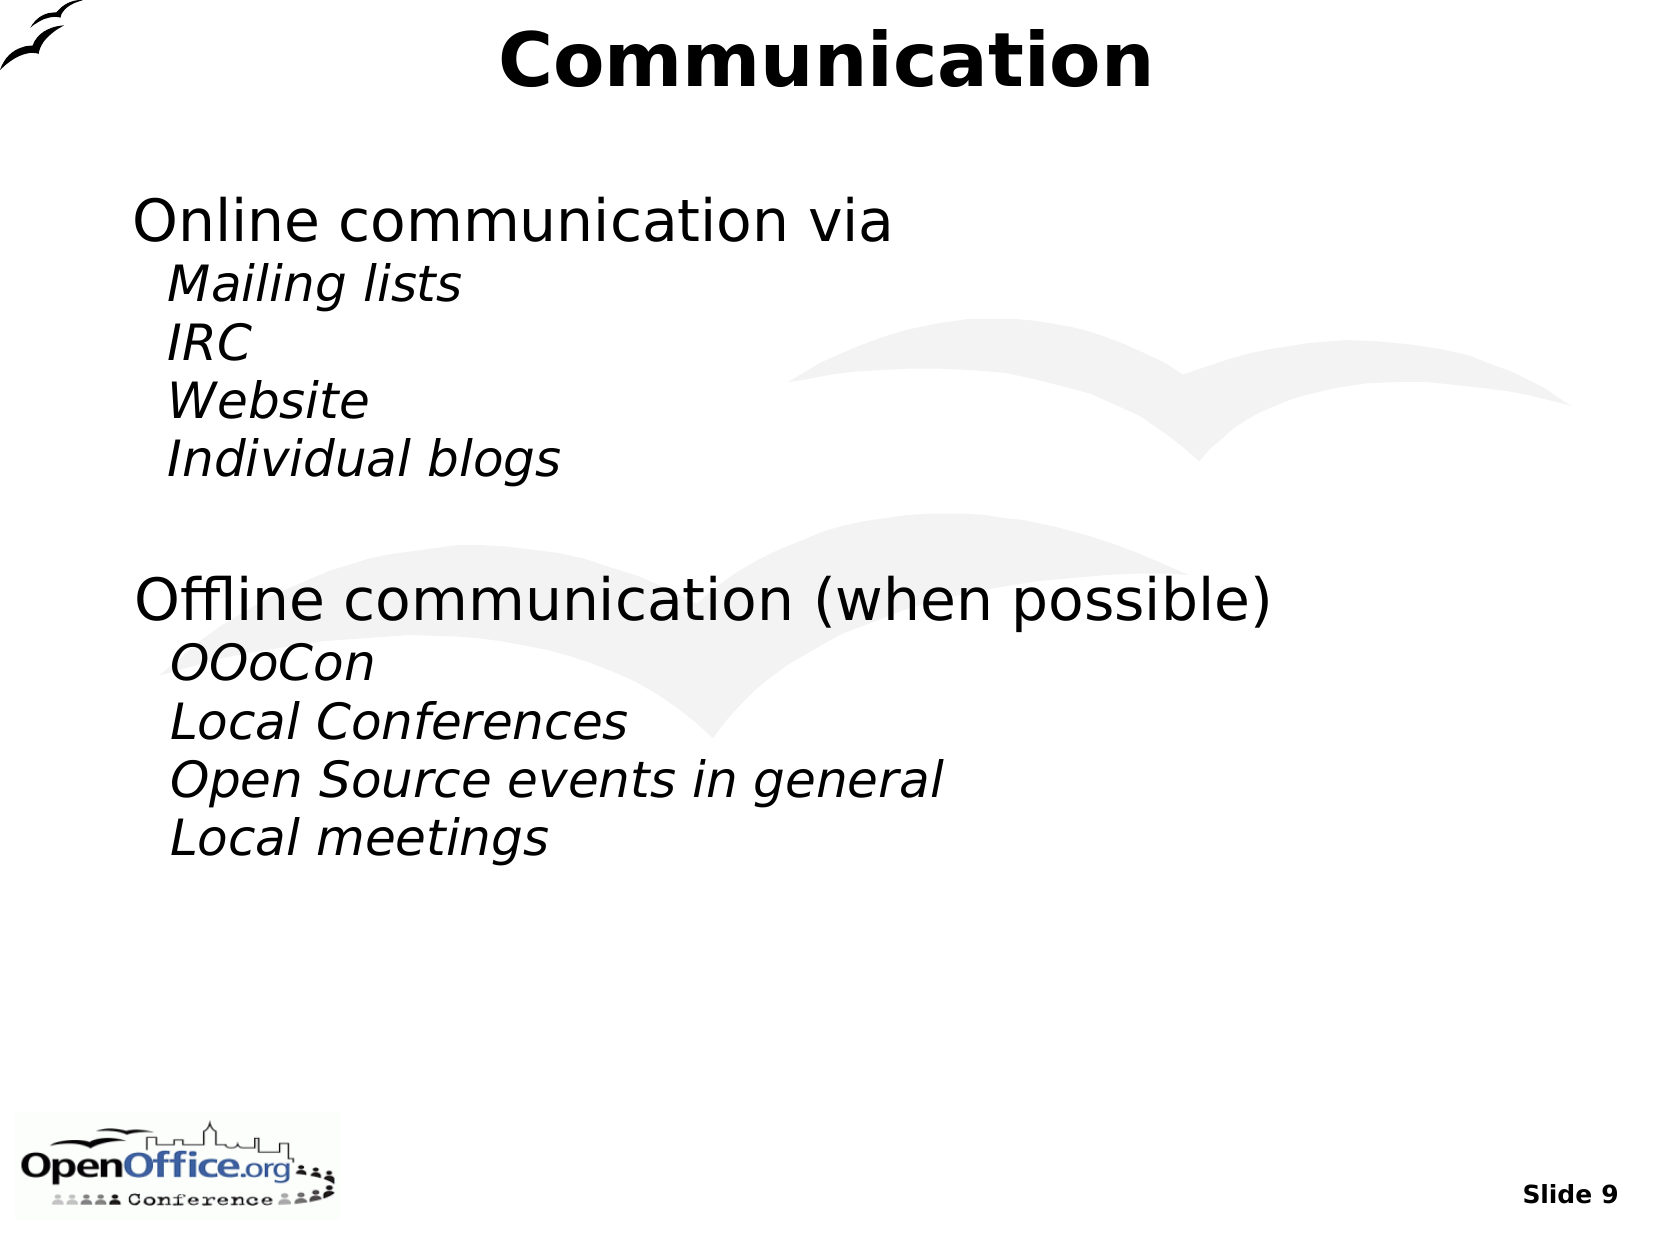

# Communication
Online communication via
Mailing lists
IRC
Website
Individual blogs
Offline communication (when possible)
OOoCon
Local Conferences
Open Source events in general
Local meetings